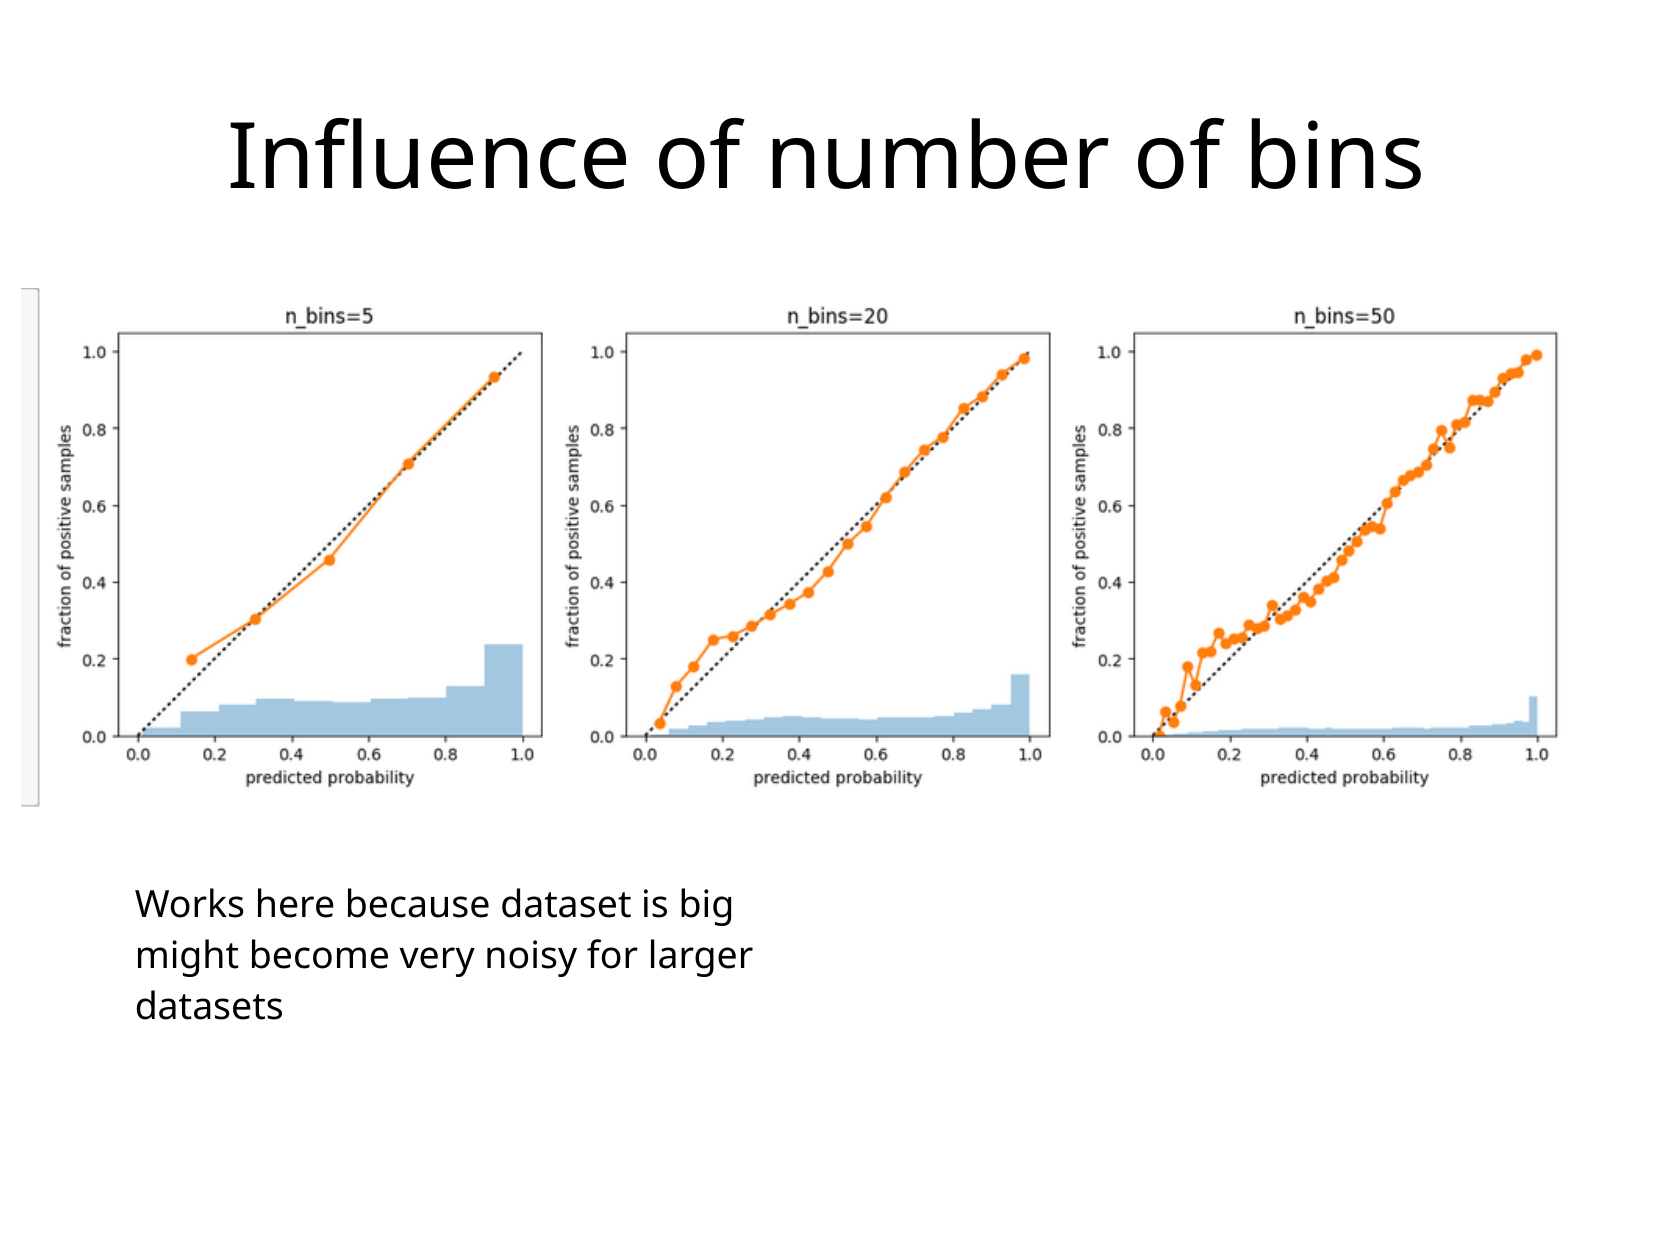

# Influence of number of bins
Works here because dataset is big
might become very noisy for larger datasets